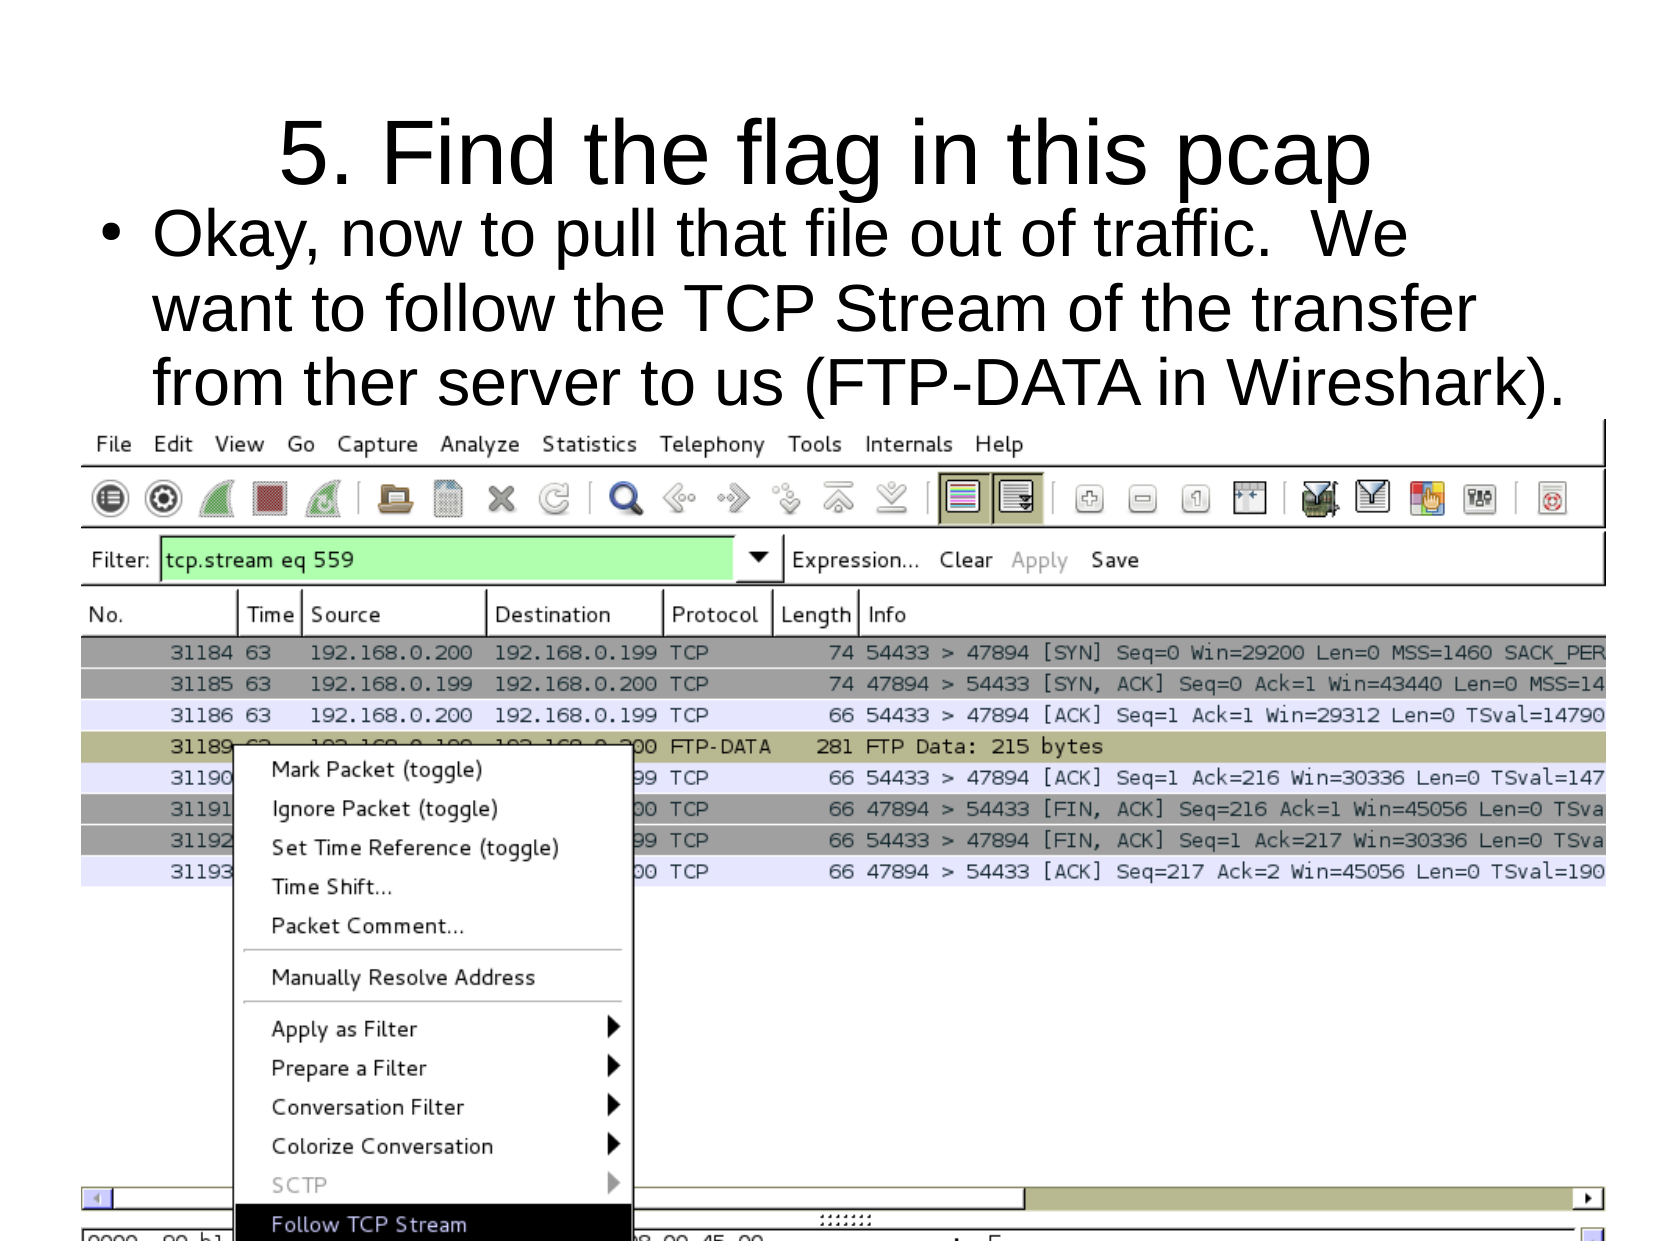

# 5. Find the flag in this pcap
Okay, now to pull that file out of traffic. We want to follow the TCP Stream of the transfer from ther server to us (FTP-DATA in Wireshark).